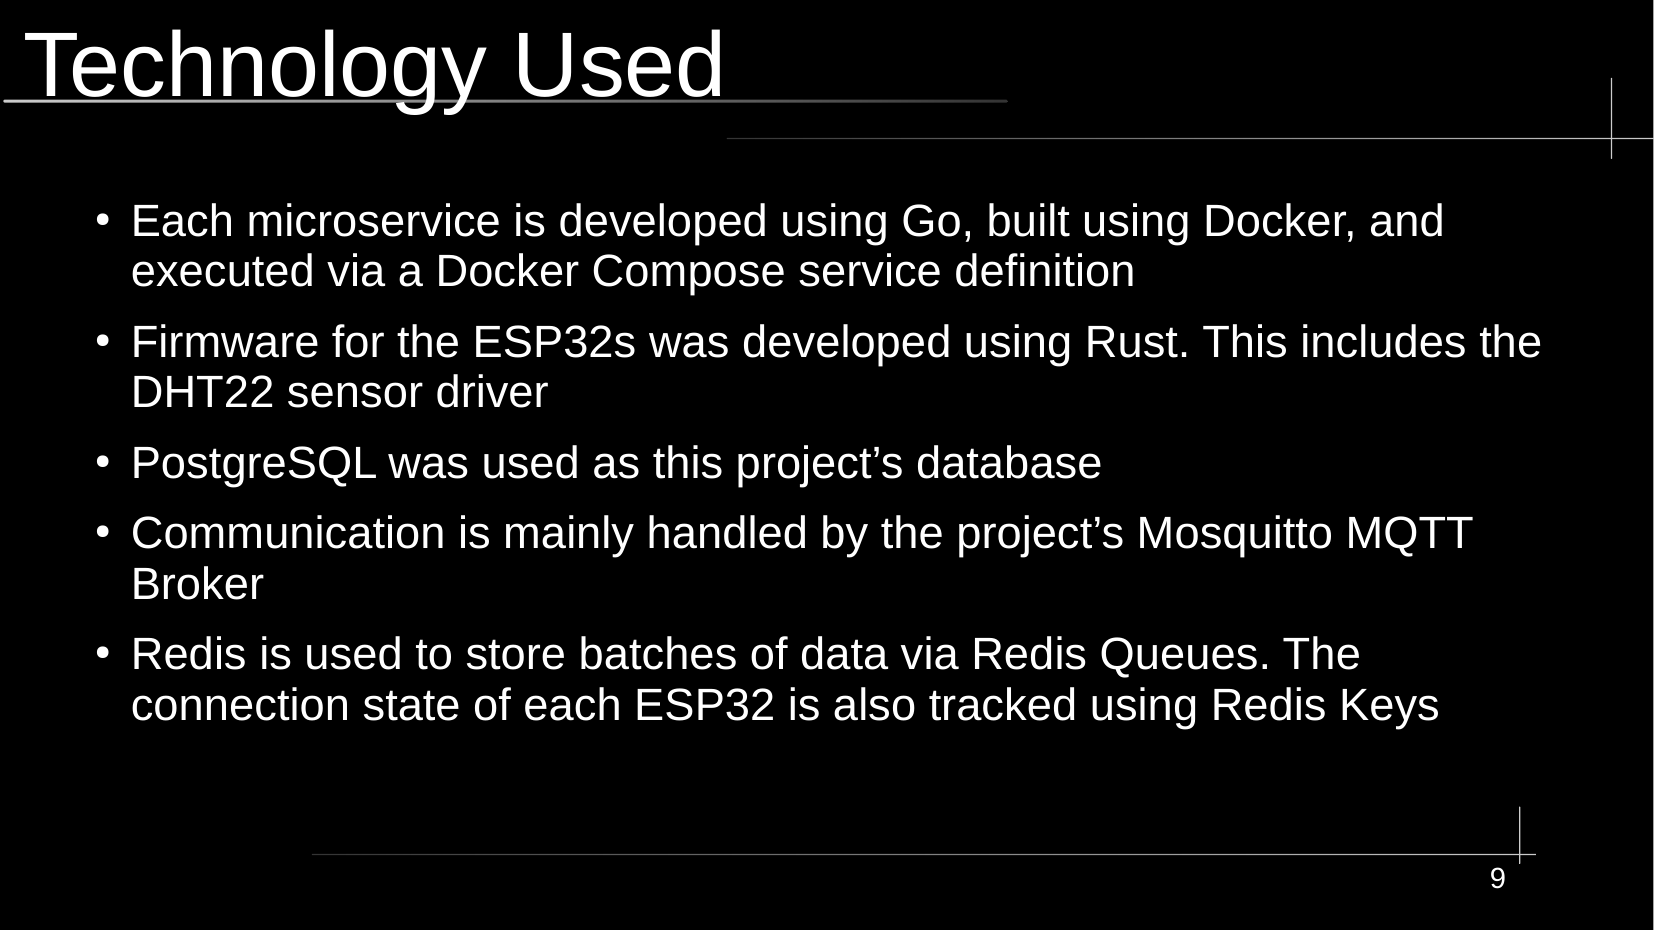

# Technology Used
Each microservice is developed using Go, built using Docker, and executed via a Docker Compose service definition
Firmware for the ESP32s was developed using Rust. This includes the DHT22 sensor driver
PostgreSQL was used as this project’s database
Communication is mainly handled by the project’s Mosquitto MQTT Broker
Redis is used to store batches of data via Redis Queues. The connection state of each ESP32 is also tracked using Redis Keys
9